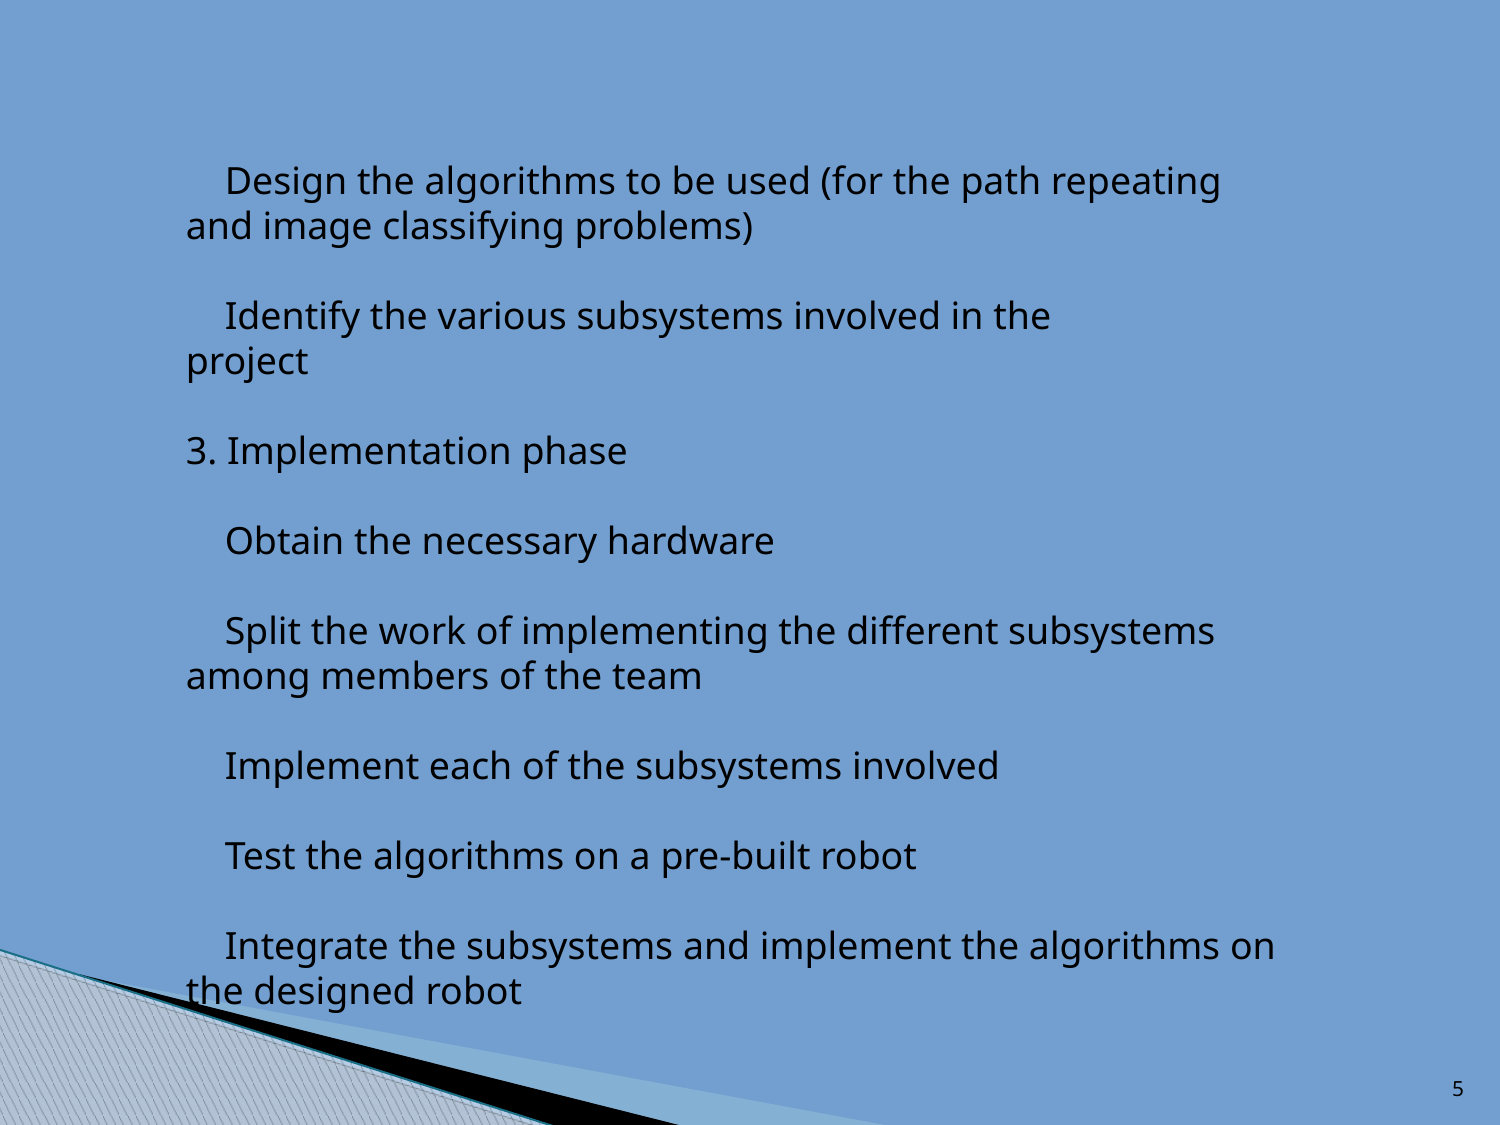

Design the algorithms to be used (for the path repeating and image classifying problems)
 Identify the various subsystems involved in the project
3. Implementation phase
 Obtain the necessary hardware
 Split the work of implementing the different subsystems among members of the team
 Implement each of the subsystems involved
 Test the algorithms on a pre-built robot
 Integrate the subsystems and implement the algorithms on the designed robot